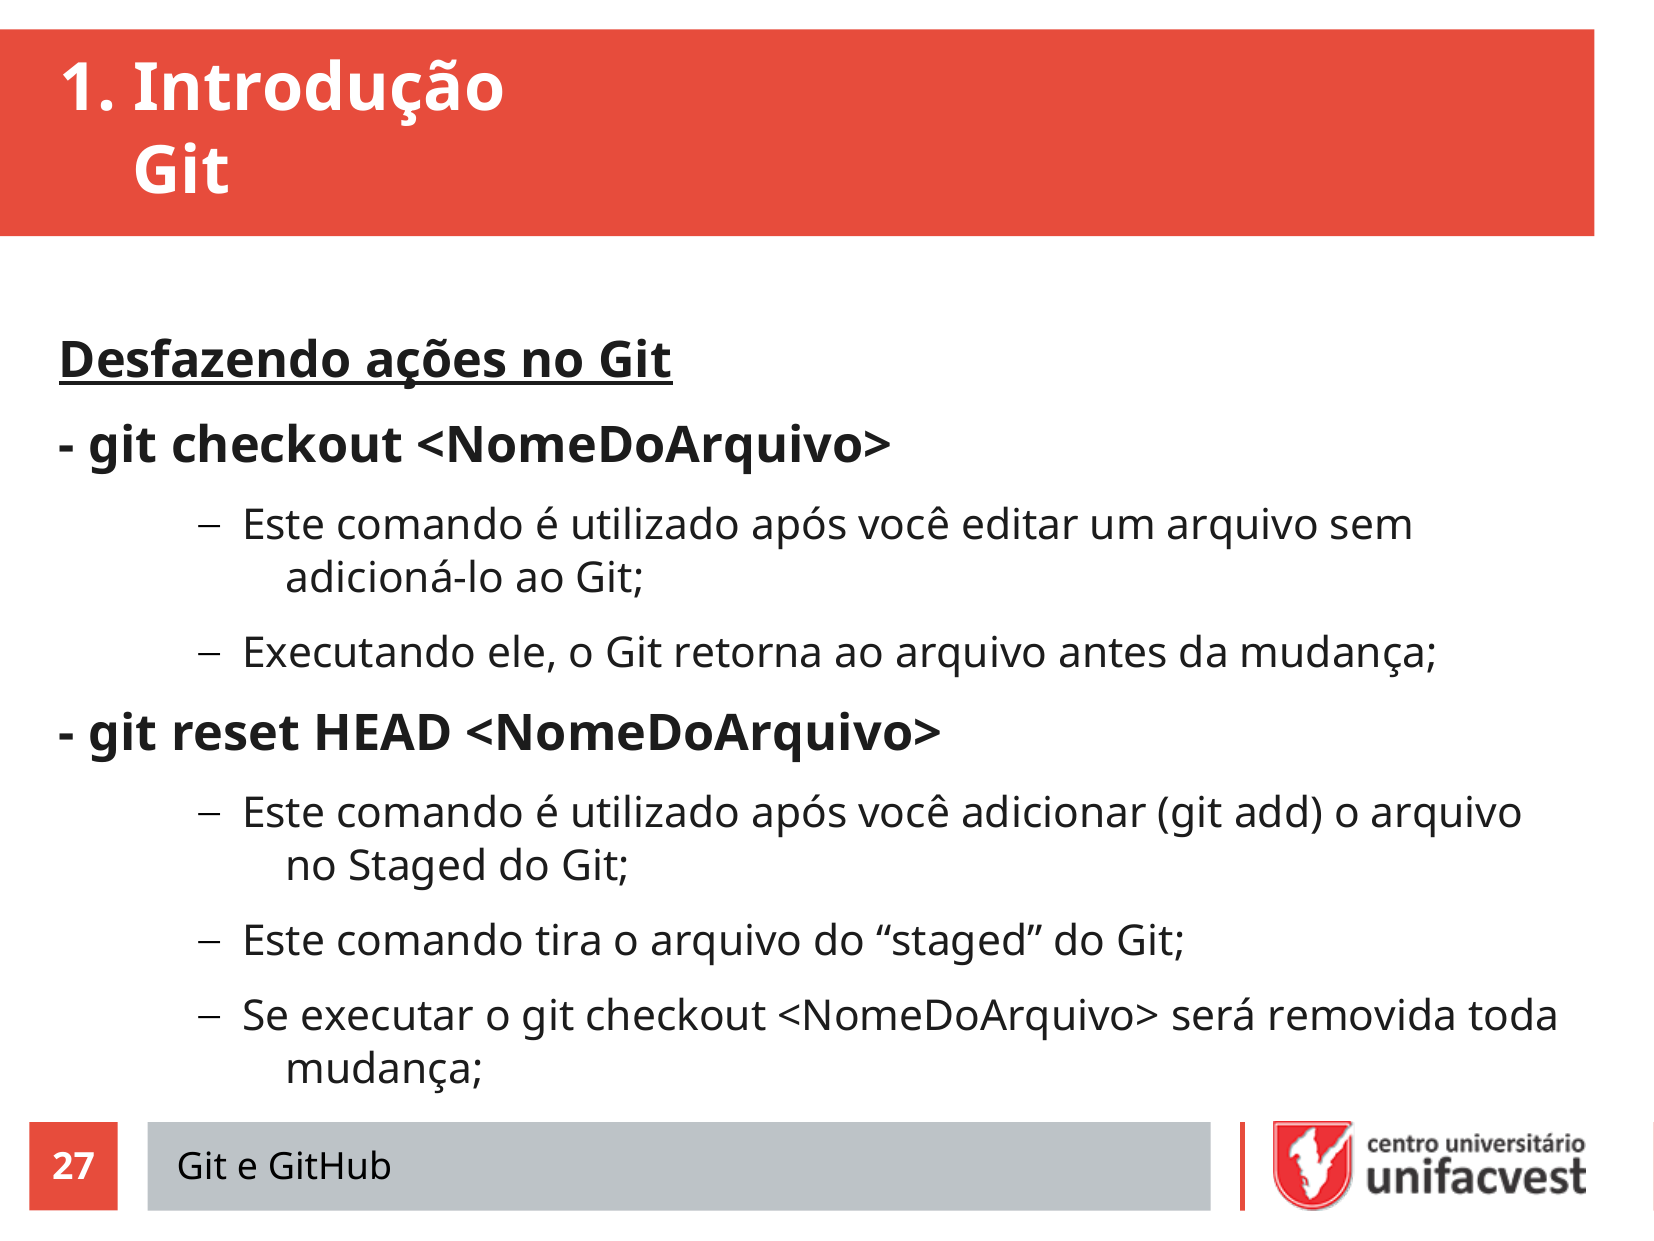

# 1. Introdução Git
Desfazendo ações no Git
- git checkout <NomeDoArquivo>
Este comando é utilizado após você editar um arquivo sem adicioná-lo ao Git;
Executando ele, o Git retorna ao arquivo antes da mudança;
- git reset HEAD <NomeDoArquivo>
Este comando é utilizado após você adicionar (git add) o arquivo no Staged do Git;
Este comando tira o arquivo do “staged” do Git;
Se executar o git checkout <NomeDoArquivo> será removida toda mudança;
27
Git e GitHub